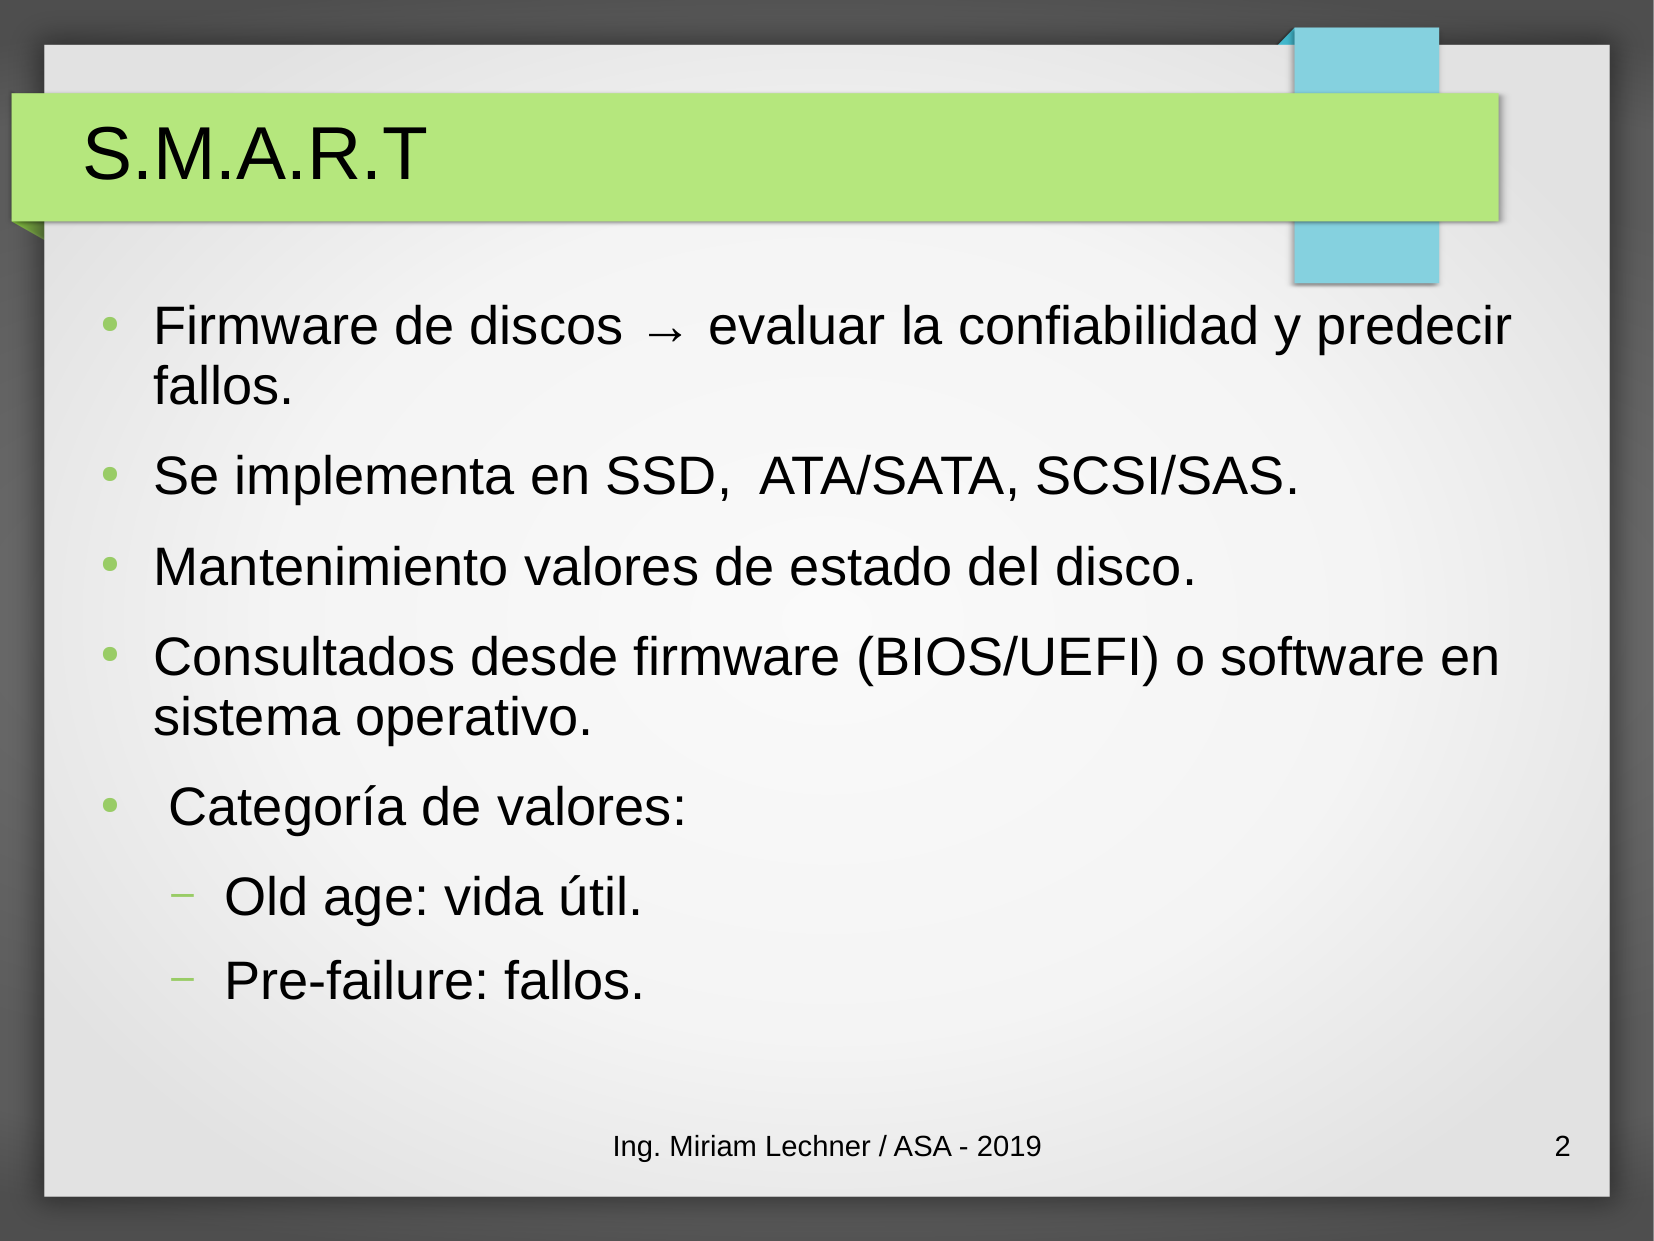

# S.M.A.R.T
Firmware de discos → evaluar la confiabilidad y predecir fallos.
Se implementa en SSD, ATA/SATA, SCSI/SAS.
Mantenimiento valores de estado del disco.
Consultados desde firmware (BIOS/UEFI) o software en sistema operativo.
 Categoría de valores:
Old age: vida útil.
Pre-failure: fallos.
Ing. Miriam Lechner / ASA - 2019
2